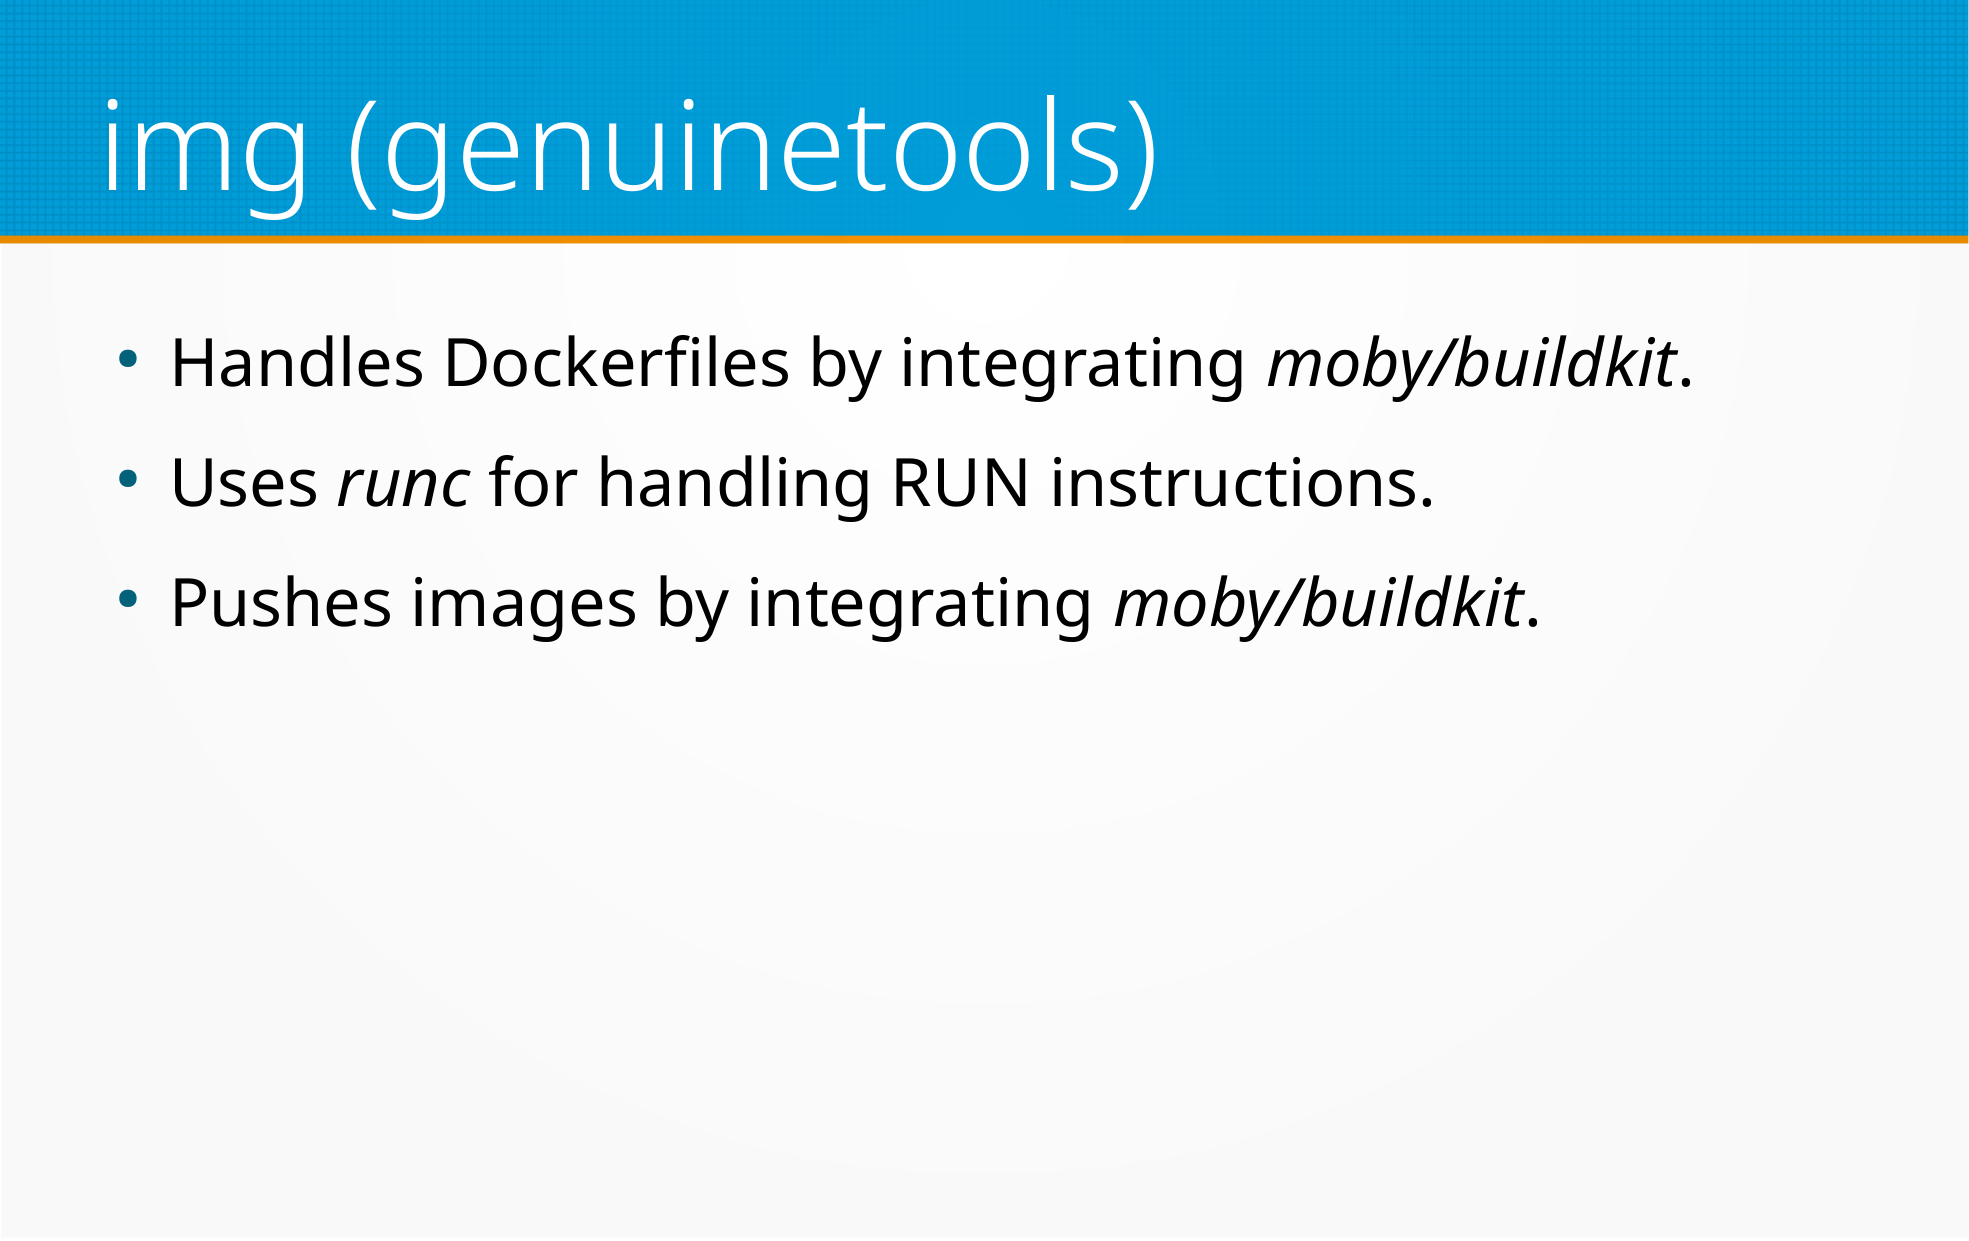

# img (genuinetools)
Handles Dockerfiles by integrating moby/buildkit.
Uses runc for handling RUN instructions.
Pushes images by integrating moby/buildkit.